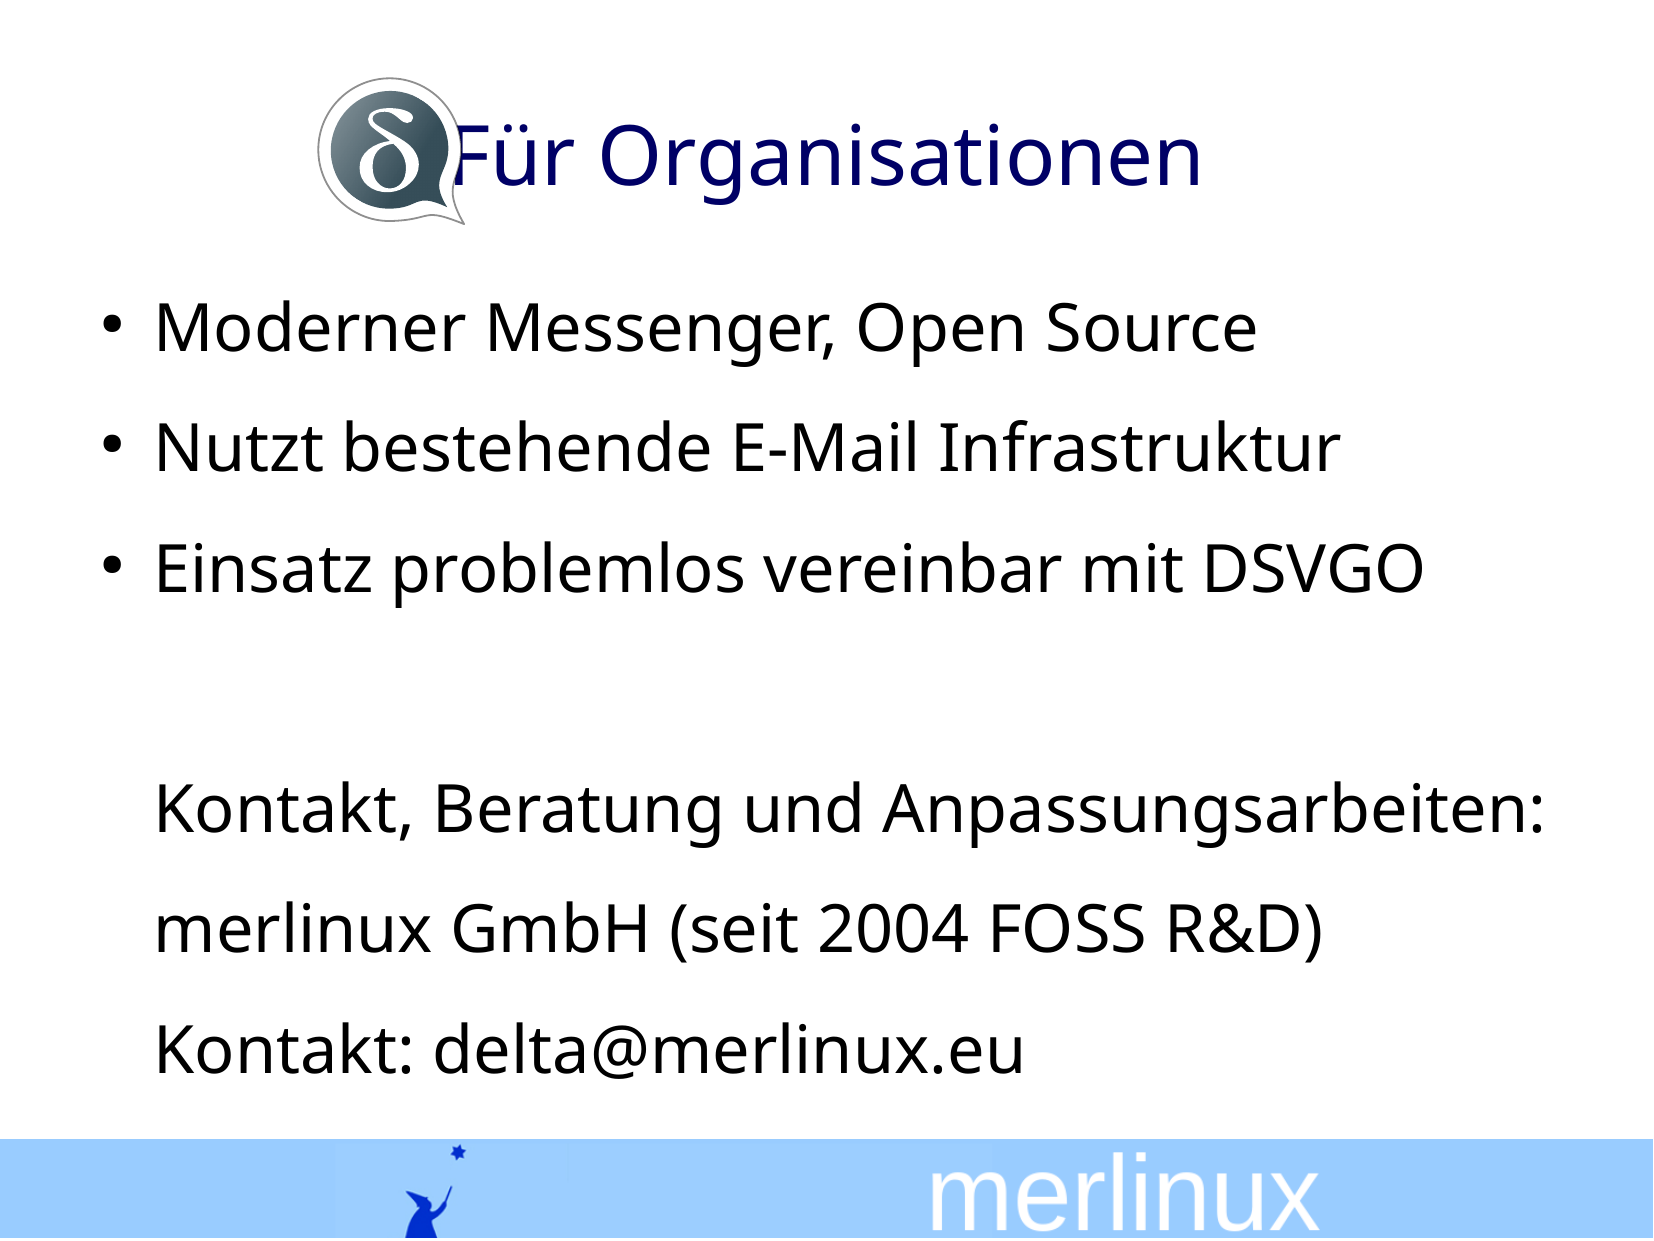

Für Organisationen
# Moderner Messenger, Open Source
Nutzt bestehende E-Mail Infrastruktur
Einsatz problemlos vereinbar mit DSVGO
Kontakt, Beratung und Anpassungsarbeiten:
merlinux GmbH (seit 2004 FOSS R&D)
Kontakt: delta@merlinux.eu